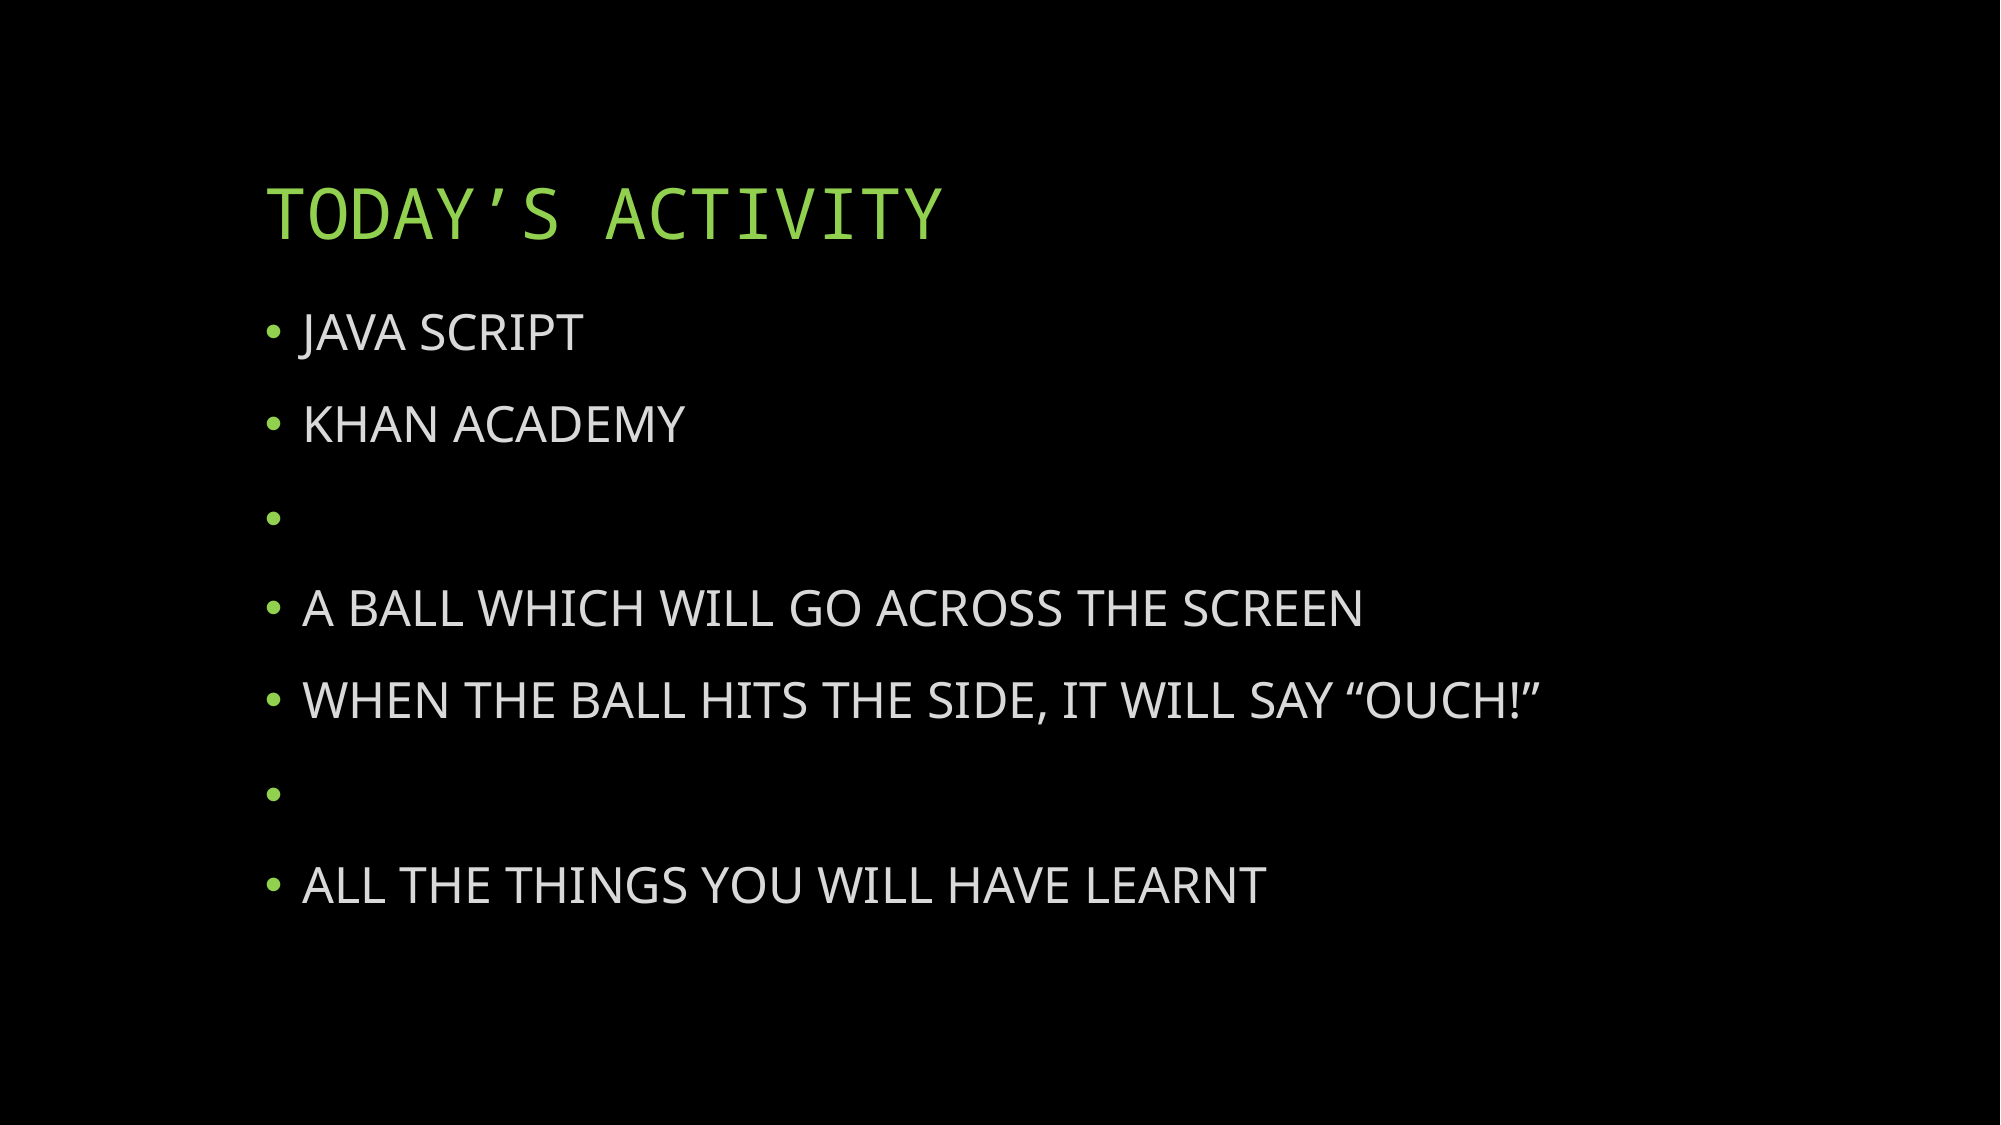

# TODAY’S ACTIVITY
JAVA SCRIPT
KHAN ACADEMY
A BALL WHICH WILL GO ACROSS THE SCREEN
WHEN THE BALL HITS THE SIDE, IT WILL SAY “OUCH!”
ALL THE THINGS YOU WILL HAVE LEARNT